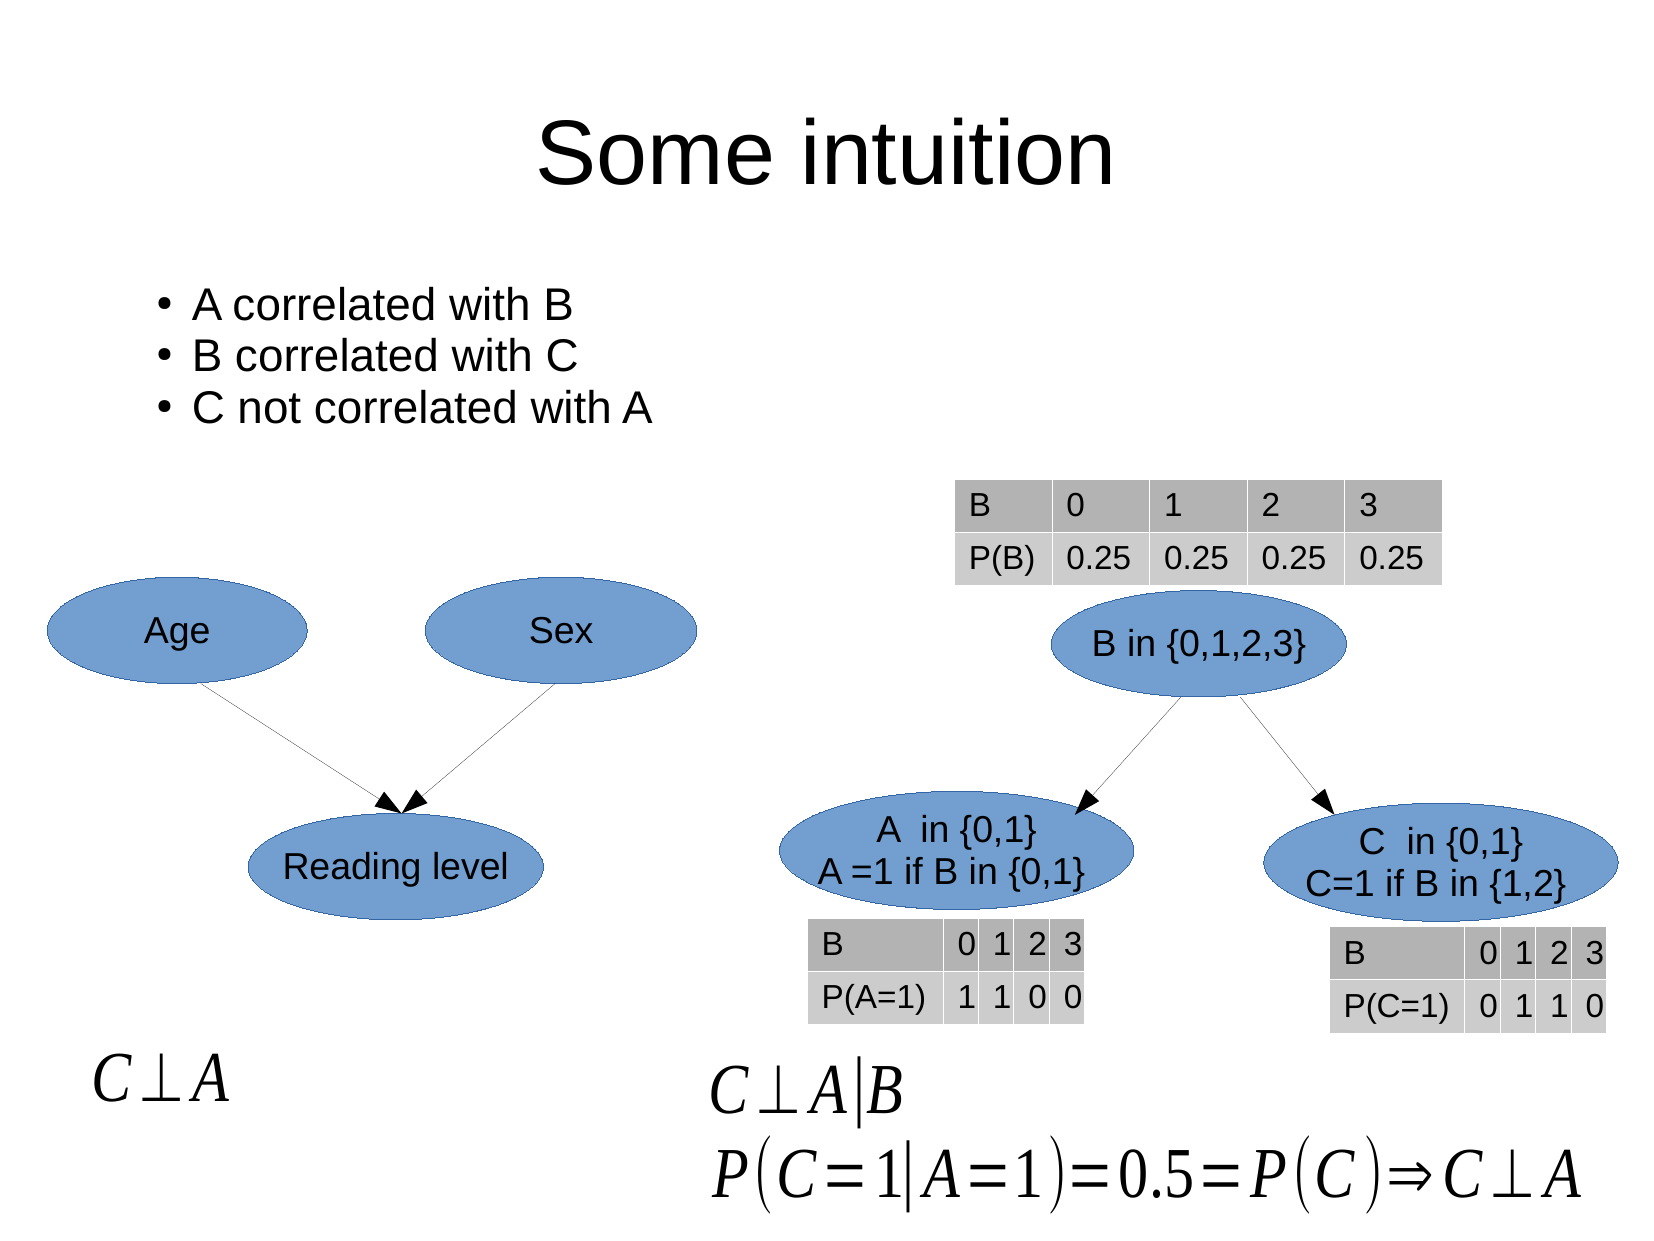

# Some intuition
A correlated with B
B correlated with C
C not correlated with A
| B | 0 | 1 | 2 | 3 |
| --- | --- | --- | --- | --- |
| P(B) | 0.25 | 0.25 | 0.25 | 0.25 |
Age
Sex
B in {0,1,2,3}
A in {0,1}
A =1 if B in {0,1}
C in {0,1}
C=1 if B in {1,2}
Reading level
| B | 0 | 1 | 2 | 3 |
| --- | --- | --- | --- | --- |
| P(A=1) | 1 | 1 | 0 | 0 |
| B | 0 | 1 | 2 | 3 |
| --- | --- | --- | --- | --- |
| P(C=1) | 0 | 1 | 1 | 0 |